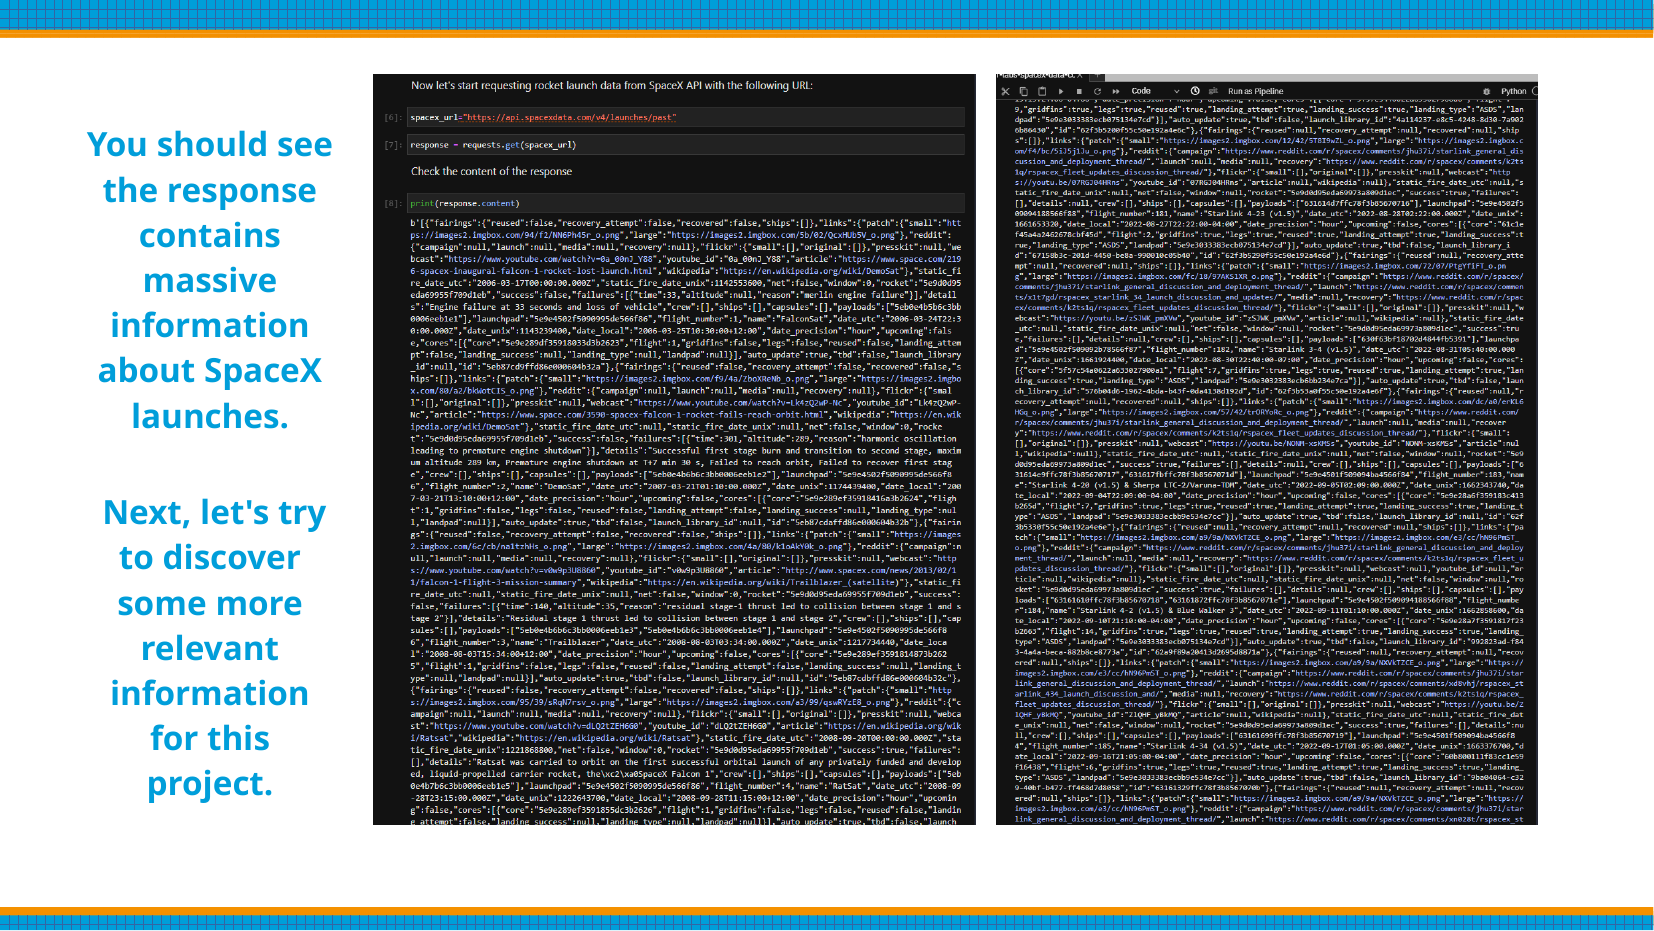

# You should see the response contains massive information about SpaceX launches.
 Next, let's try to discover some more relevant information for this project.